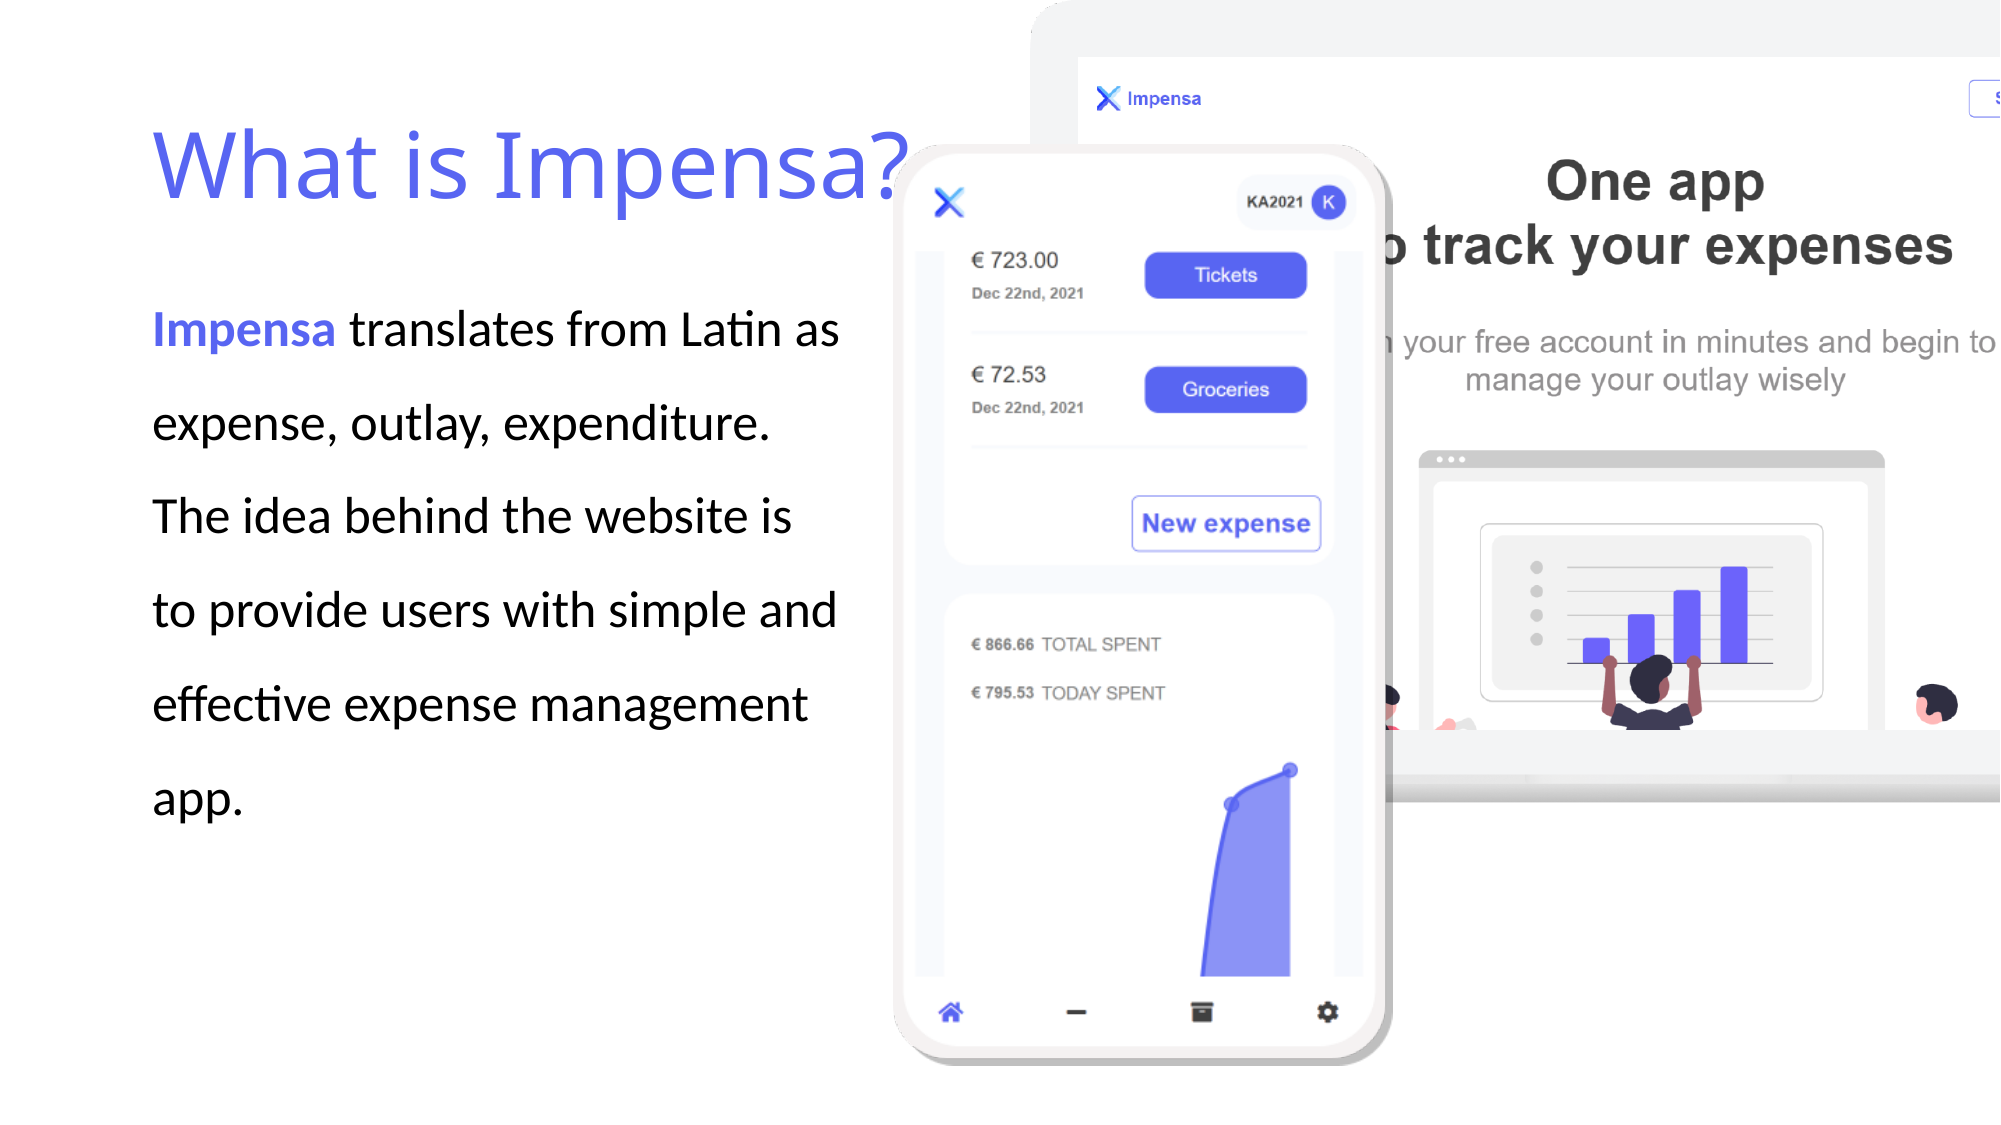

# What is Impensa?
Impensa translates from Latin as expense, outlay, expenditure. The idea behind the website is to provide users with simple and effective expense management app.